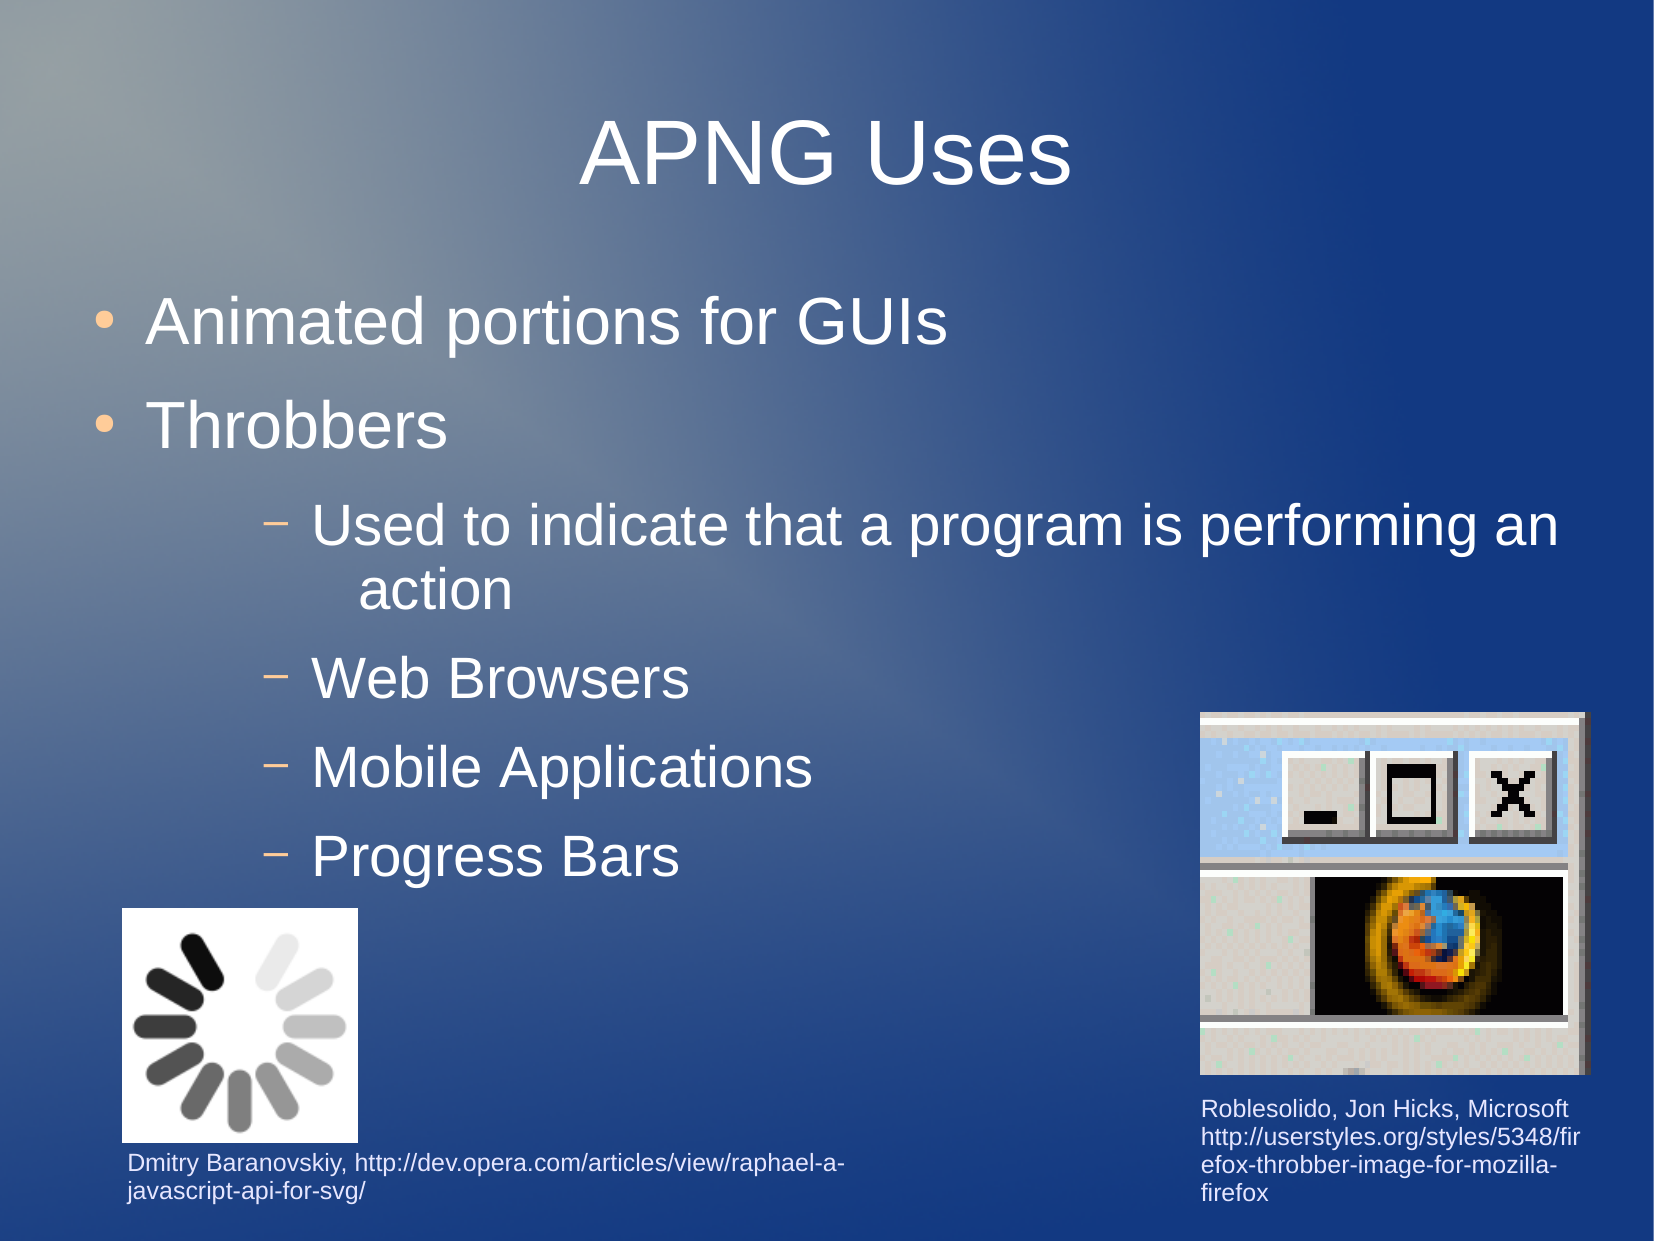

# APNG Uses
Animated portions for GUIs
Throbbers
Used to indicate that a program is performing an action
Web Browsers
Mobile Applications
Progress Bars
Roblesolido, Jon Hicks, Microsoft http://userstyles.org/styles/5348/firefox-throbber-image-for-mozilla-firefox
Dmitry Baranovskiy, http://dev.opera.com/articles/view/raphael-a-javascript-api-for-svg/